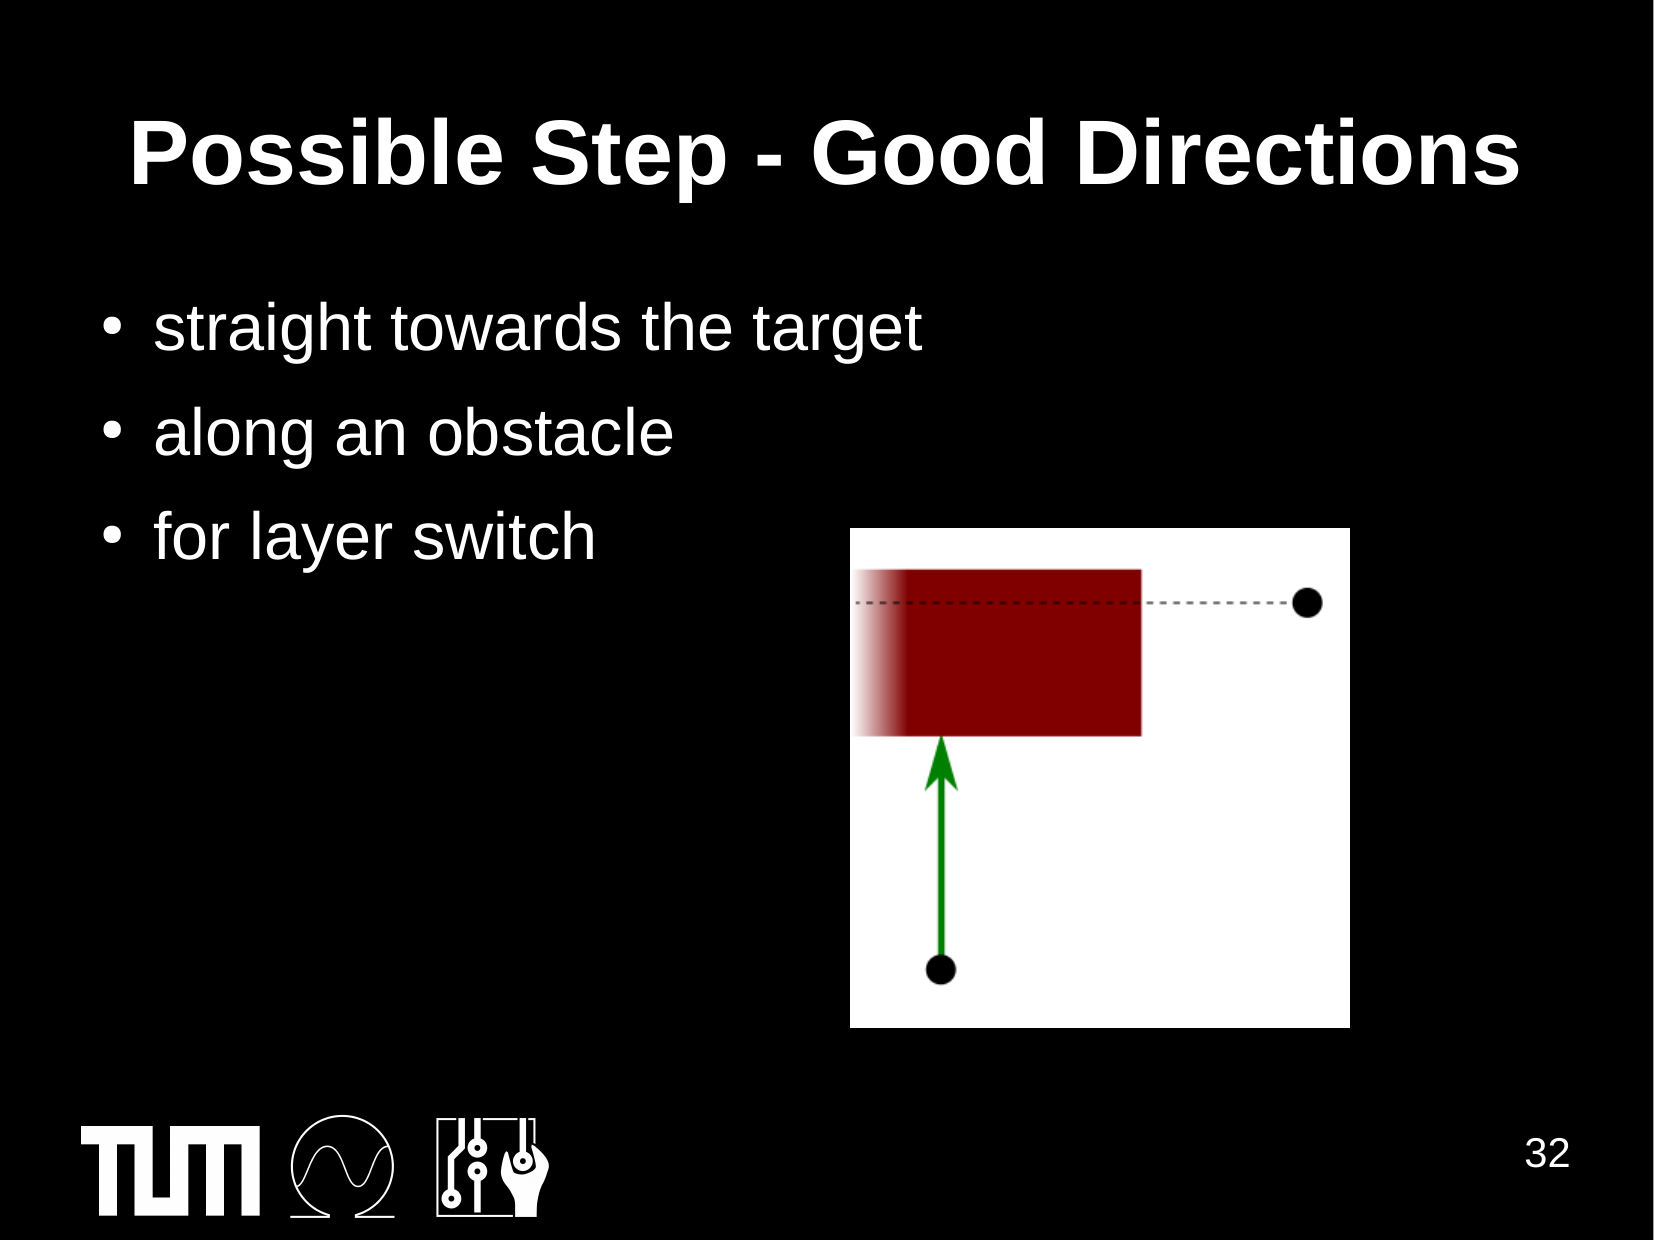

# Possible Step - Good Directions
straight towards the target
along an obstacle
for layer switch
32